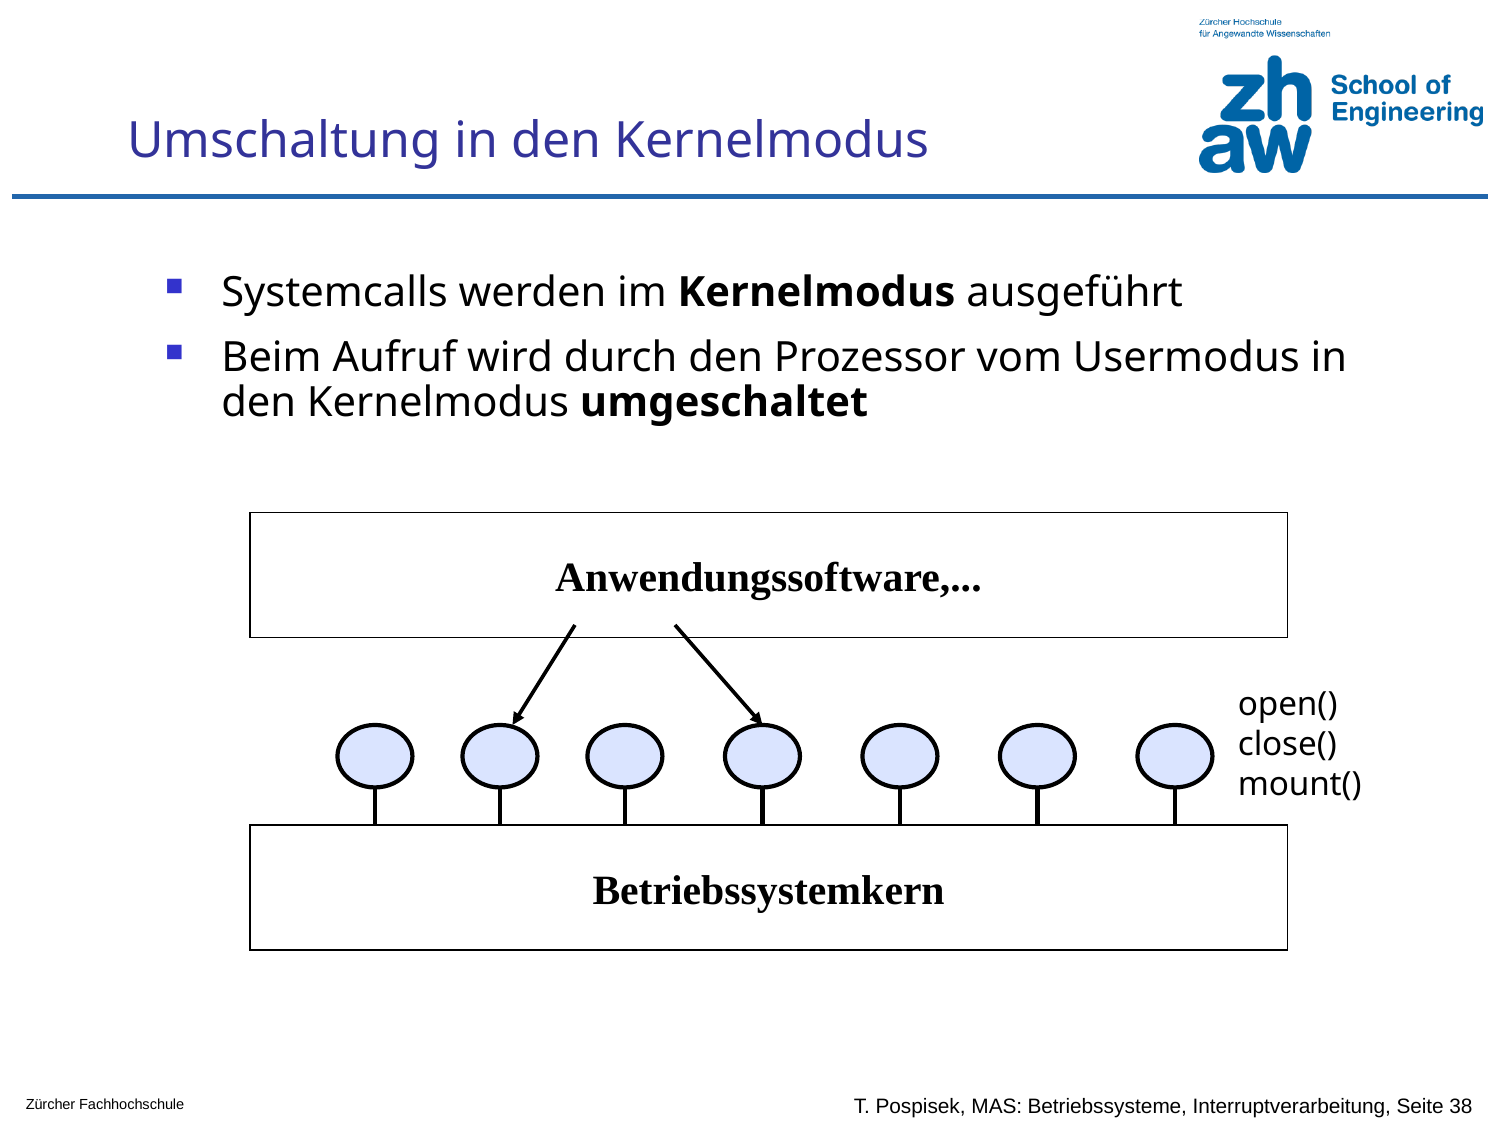

# Umschaltung in den Kernelmodus
Systemcalls werden im Kernelmodus ausgeführt
Beim Aufruf wird durch den Prozessor vom Usermodus in den Kernelmodus umgeschaltet
Anwendungssoftware,...
open()
close()
mount()
Betriebssystemkern